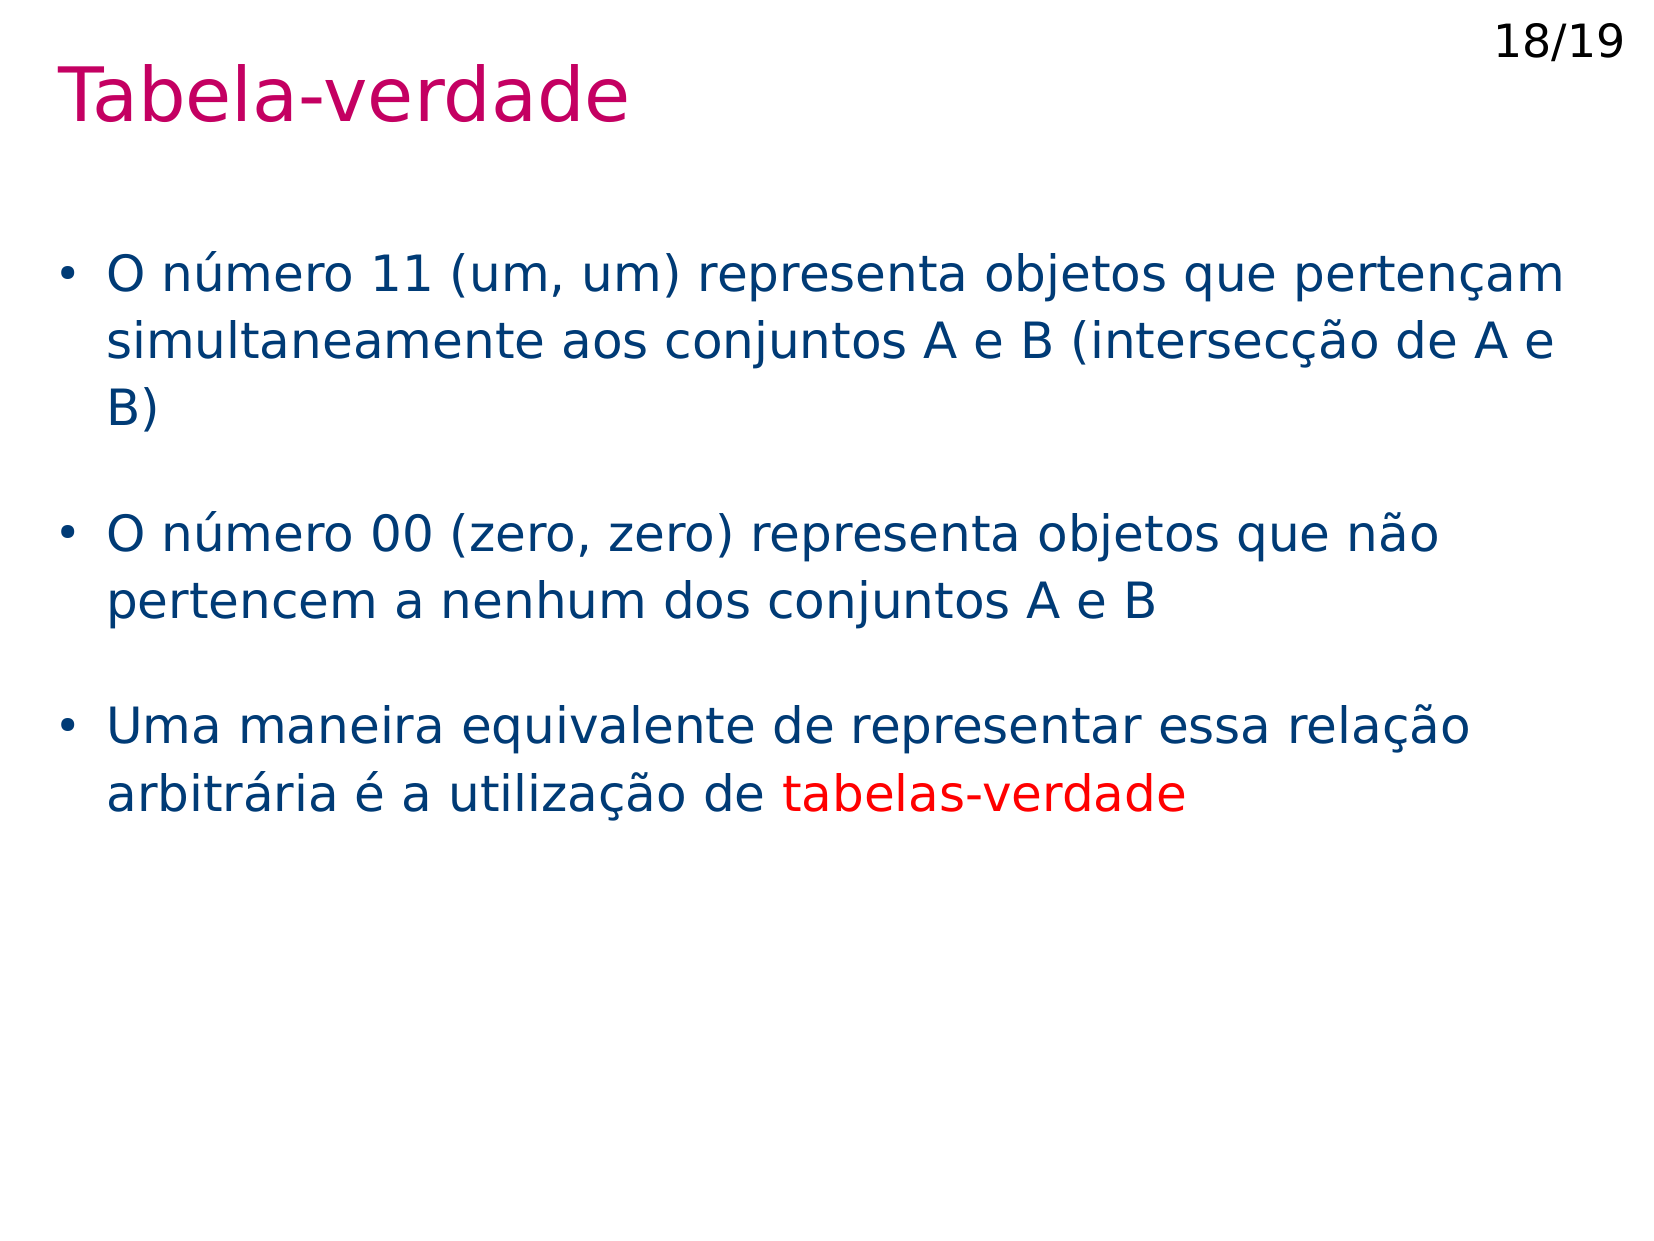

18
# Tabela-verdade
O número 11 (um, um) representa objetos que pertençam simultaneamente aos conjuntos A e B (intersecção de A e B)
O número 00 (zero, zero) representa objetos que não pertencem a nenhum dos conjuntos A e B
Uma maneira equivalente de representar essa relação arbitrária é a utilização de tabelas-verdade